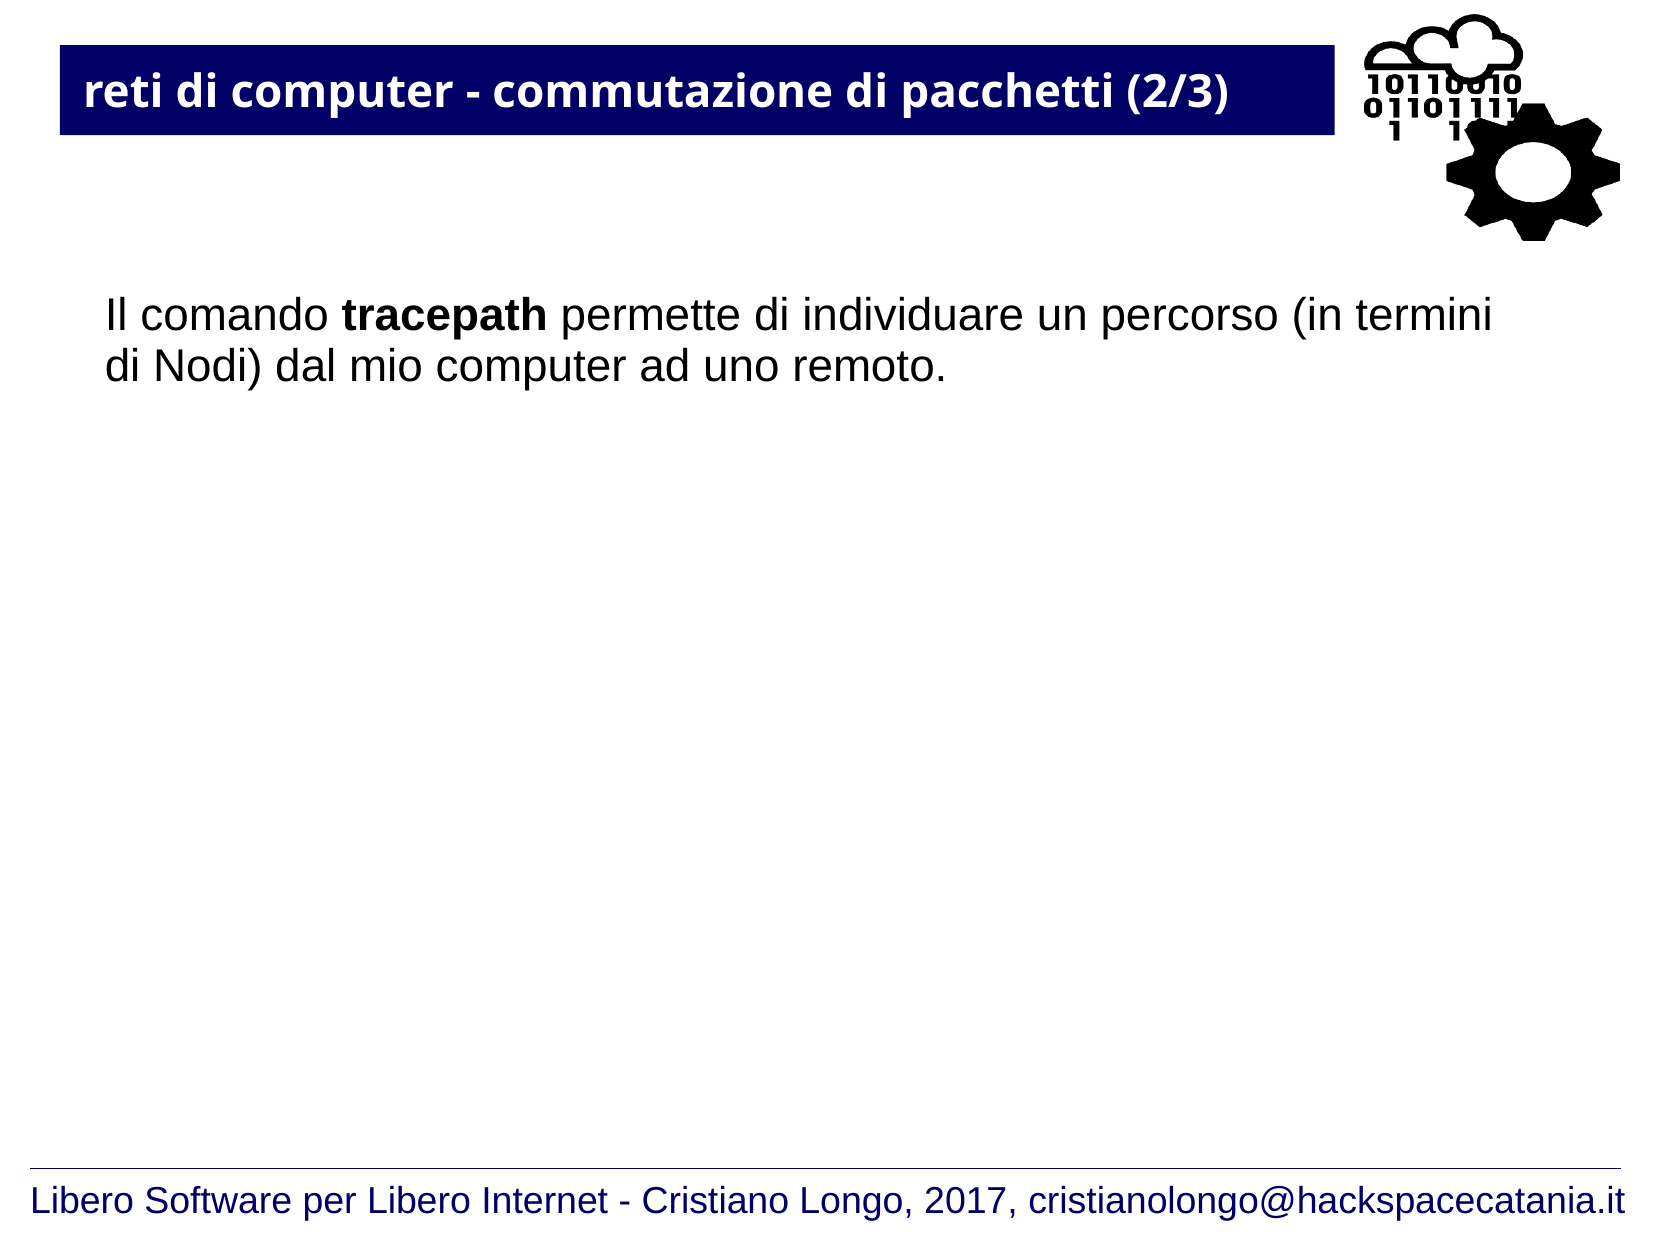

# reti di computer - commutazione di pacchetti (2/3)
Il comando tracepath permette di individuare un percorso (in termini di Nodi) dal mio computer ad uno remoto.
Libero Software per Libero Internet - Cristiano Longo, 2017, cristianolongo@hackspacecatania.it